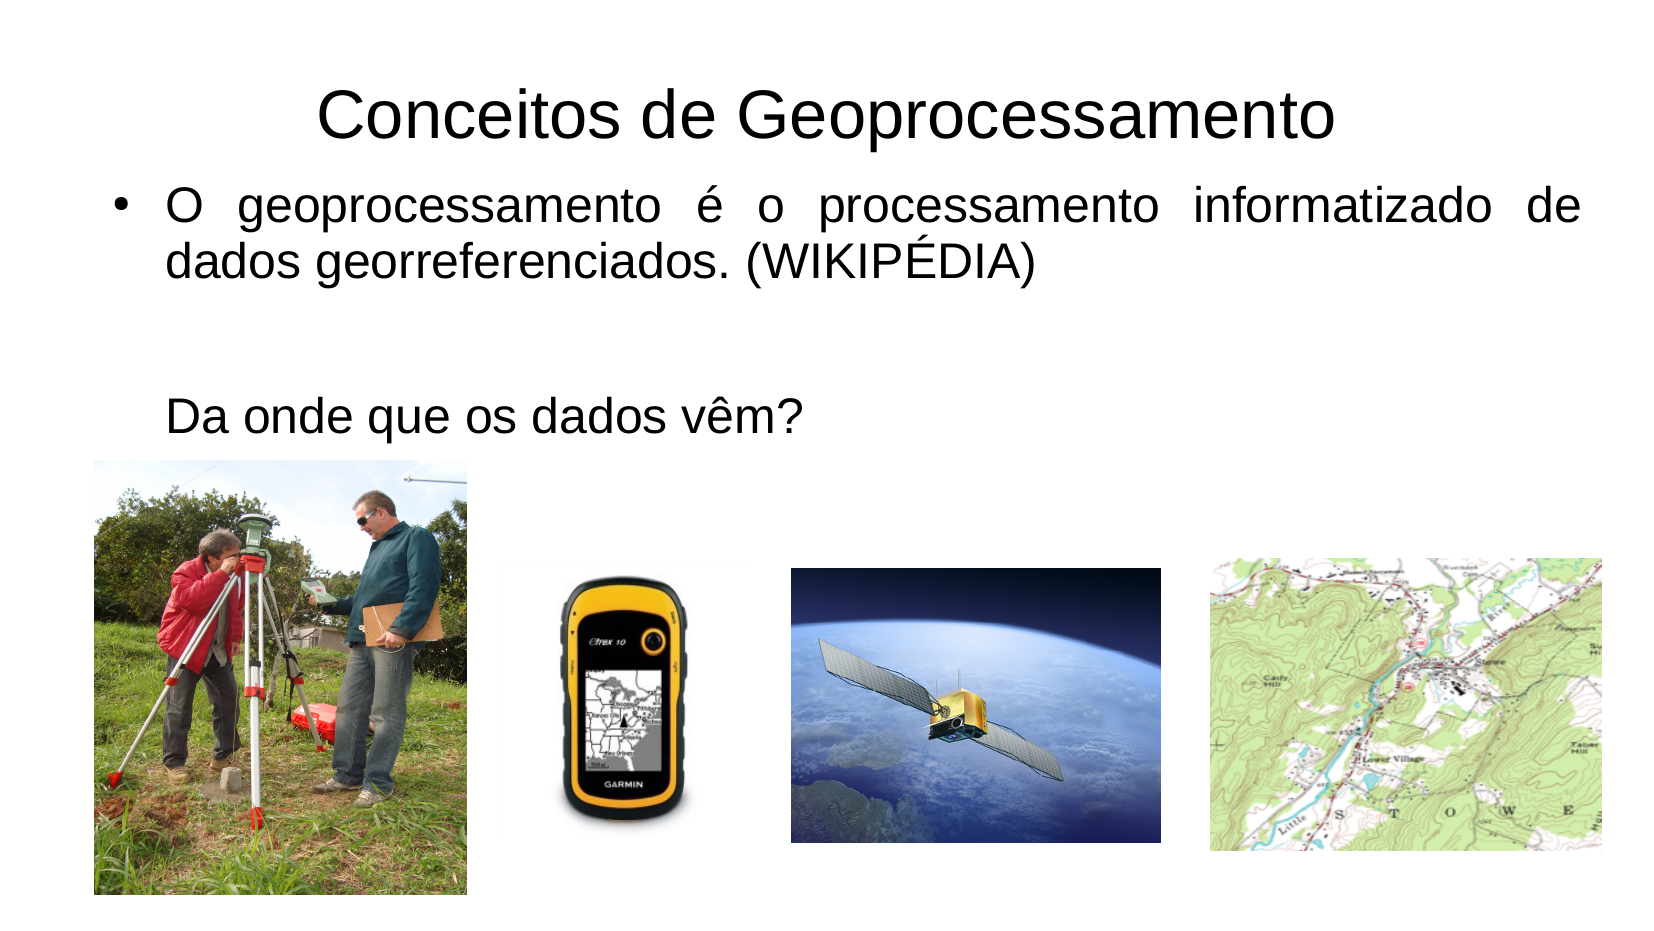

# Conceitos de Geoprocessamento
O geoprocessamento é o processamento informatizado de dados georreferenciados. (WIKIPÉDIA)
Da onde que os dados vêm?